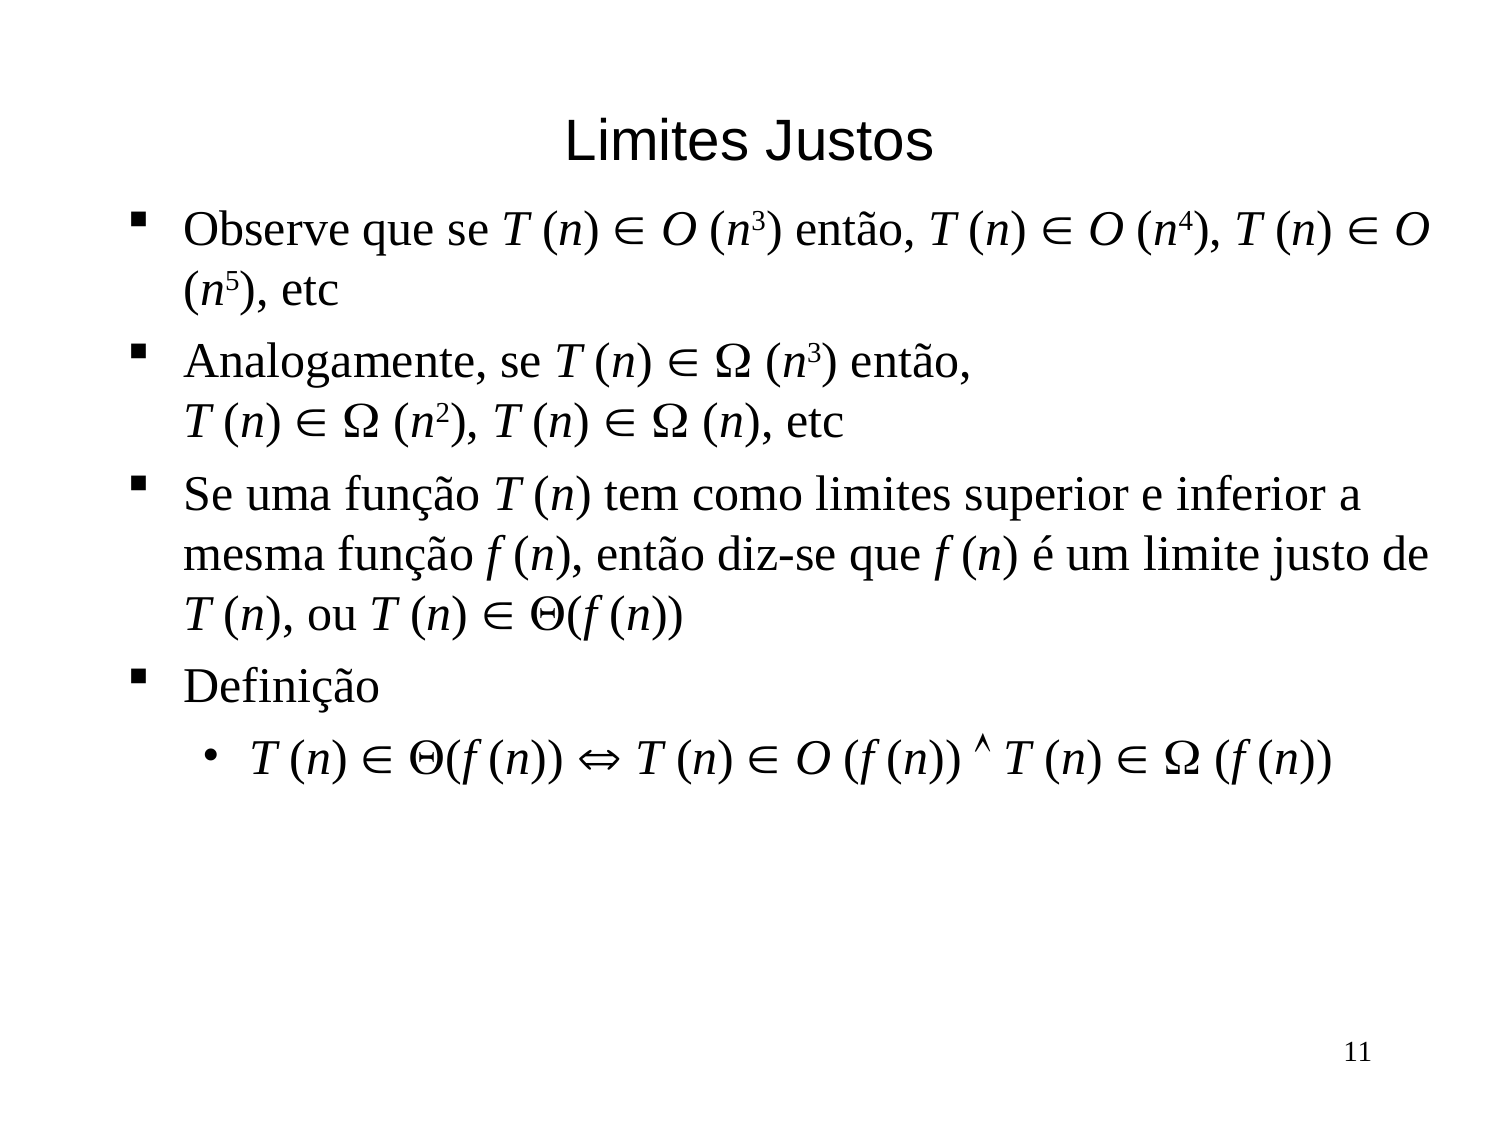

# Limites Justos
Observe que se T (n)  O (n3) então, T (n)  O (n4), T (n)  O (n5), etc
Analogamente, se T (n)   (n3) então,
T (n)   (n2), T (n)   (n), etc
Se uma função T (n) tem como limites superior e inferior a mesma função f (n), então diz-se que f (n) é um limite justo de T (n), ou T (n)  (f (n))
Definição
T (n)  (f (n))  T (n)  O (f (n))  T (n)   (f (n))
11